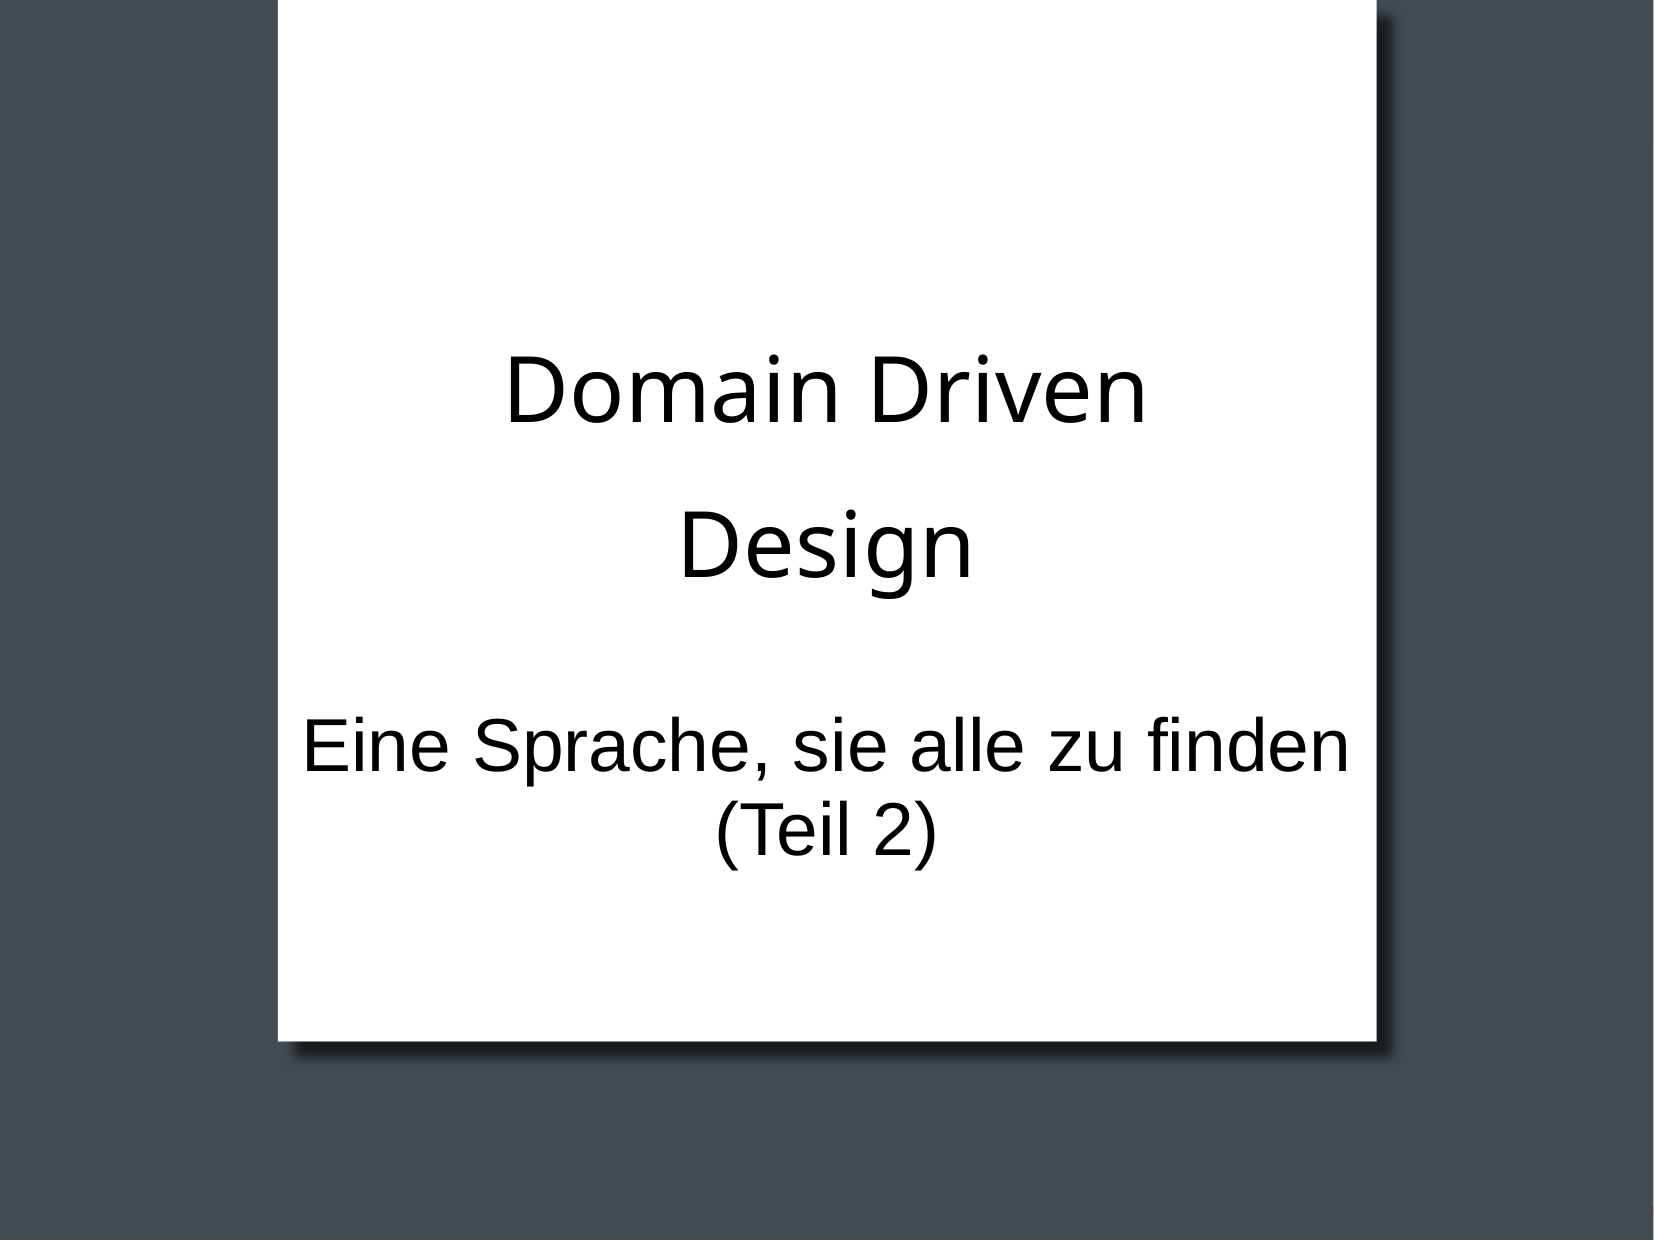

# Domain Driven
Design
Eine Sprache, sie alle zu finden
(Teil 2)